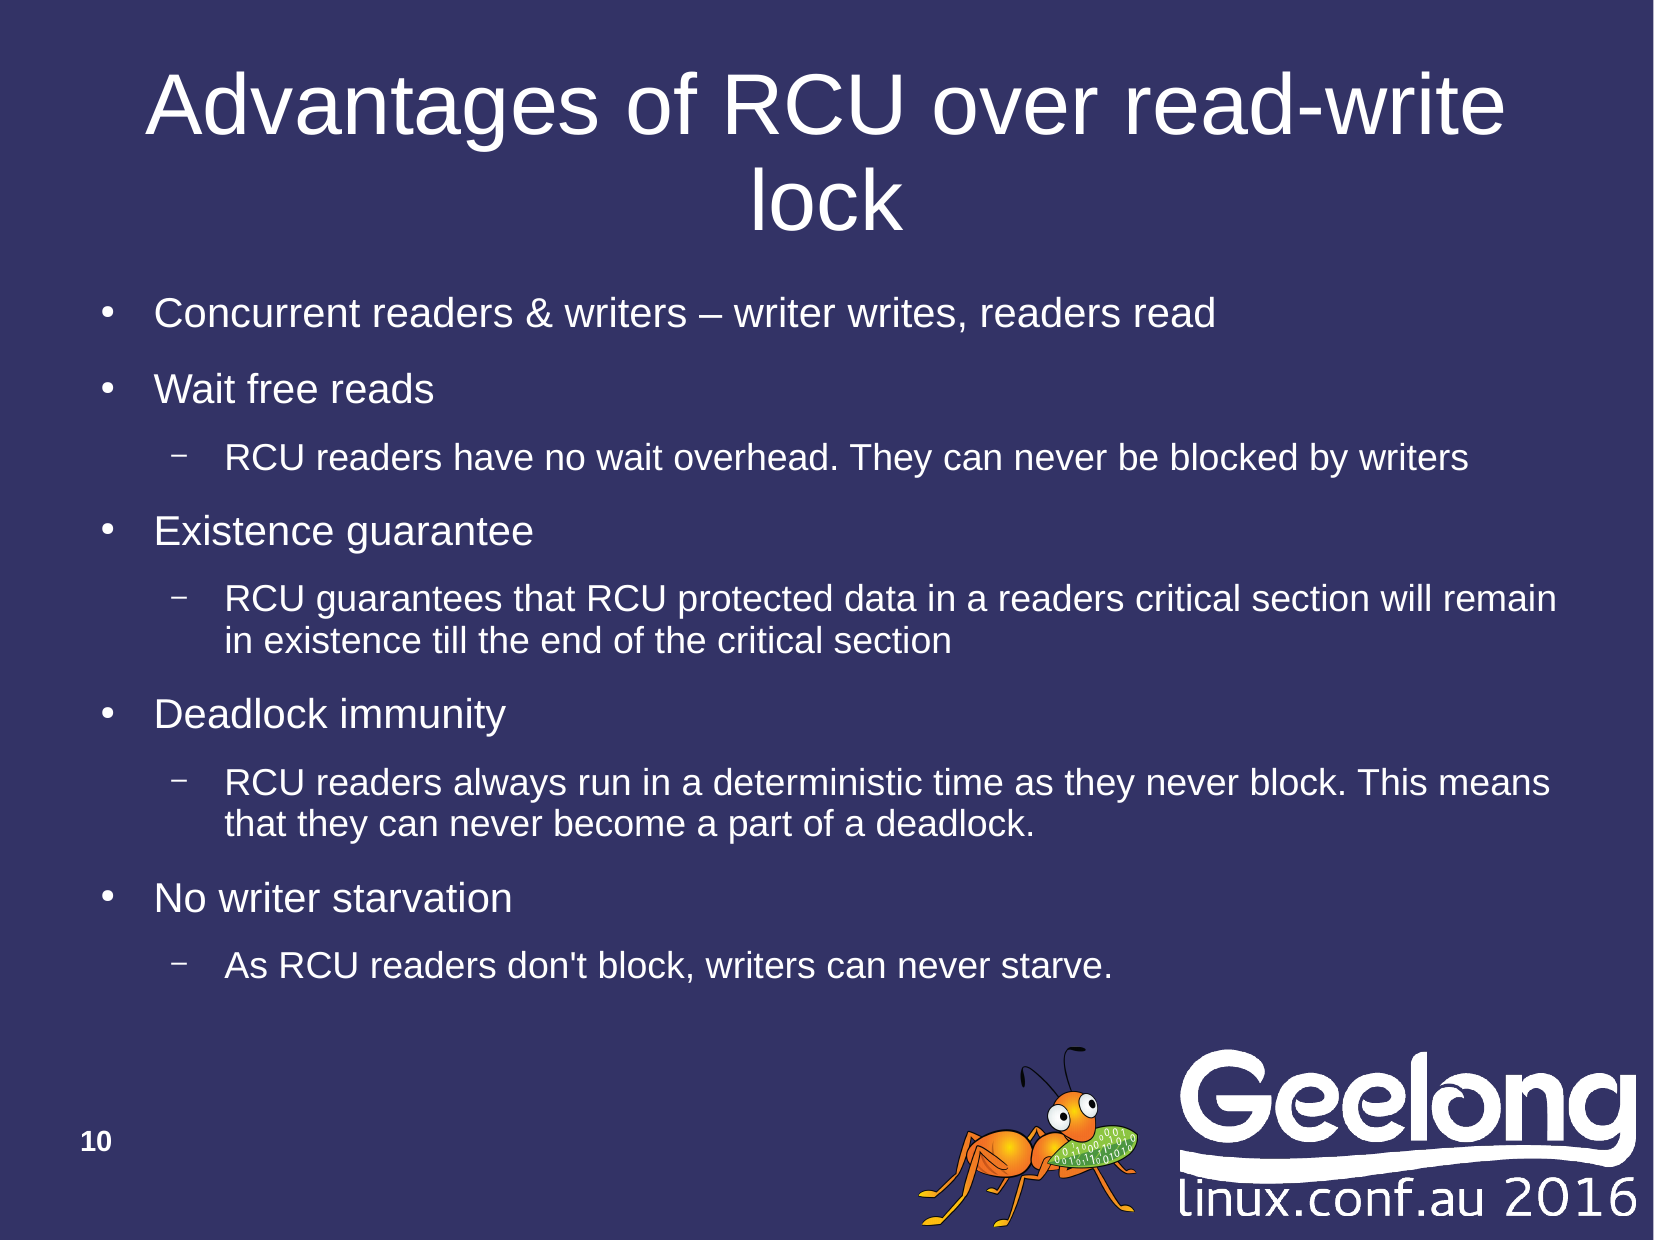

# Advantages of RCU over read-write lock
Concurrent readers & writers – writer writes, readers read
Wait free reads
RCU readers have no wait overhead. They can never be blocked by writers
Existence guarantee
RCU guarantees that RCU protected data in a readers critical section will remain in existence till the end of the critical section
Deadlock immunity
RCU readers always run in a deterministic time as they never block. This means that they can never become a part of a deadlock.
No writer starvation
As RCU readers don't block, writers can never starve.
10